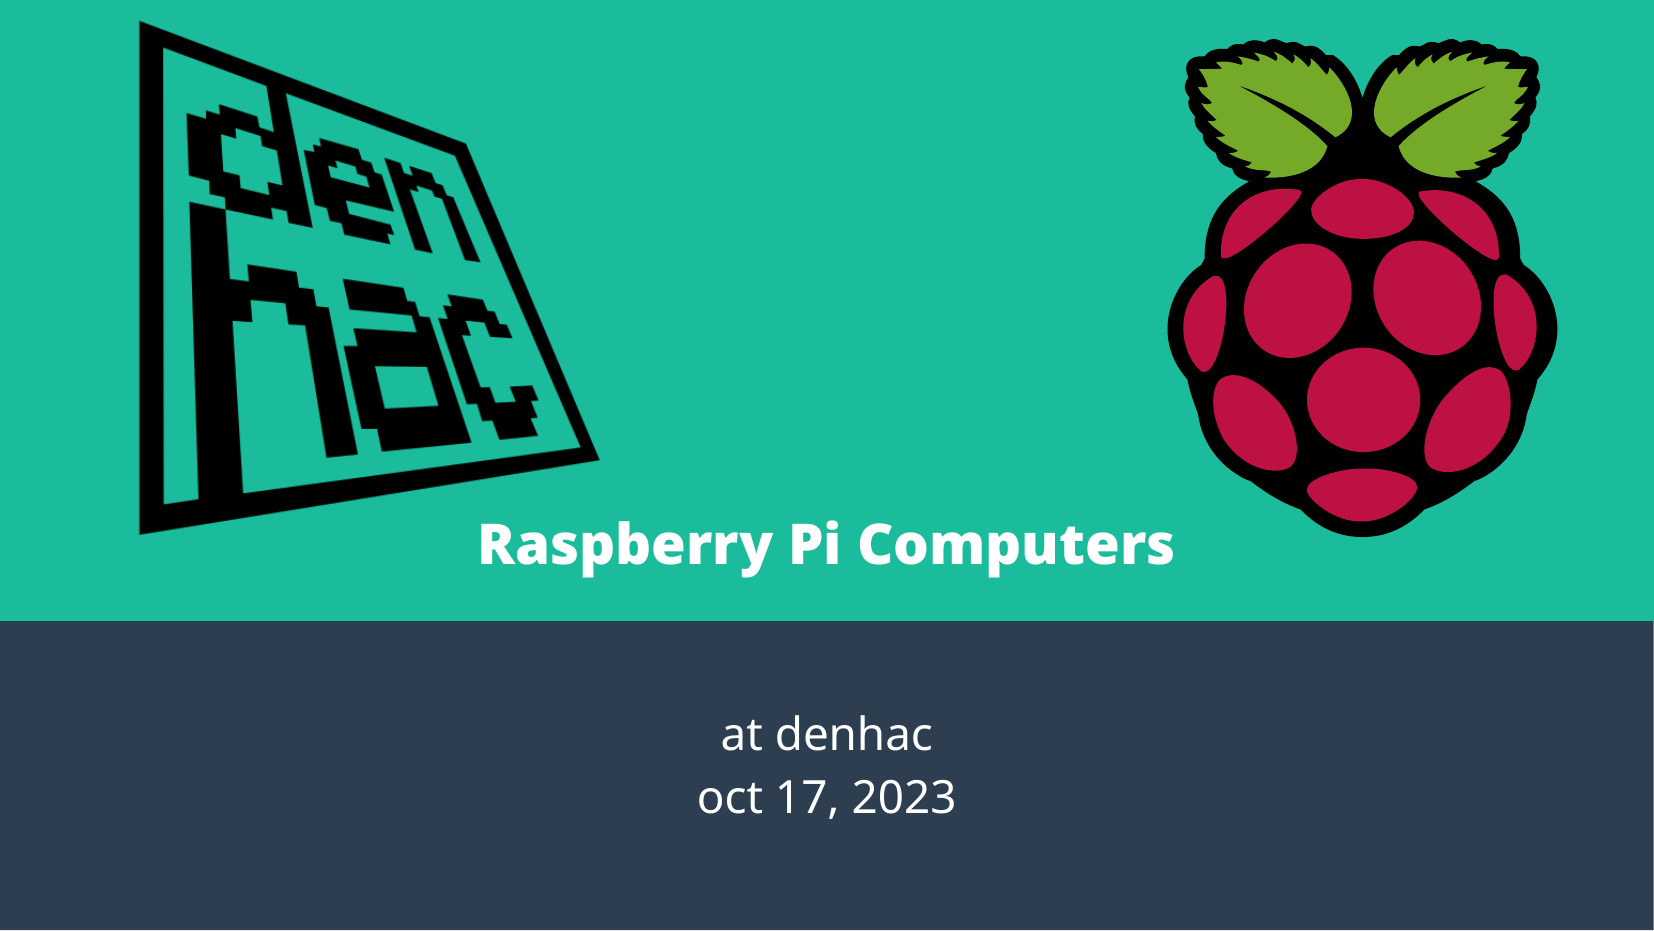

# Raspberry Pi Computers
at denhac
oct 17, 2023